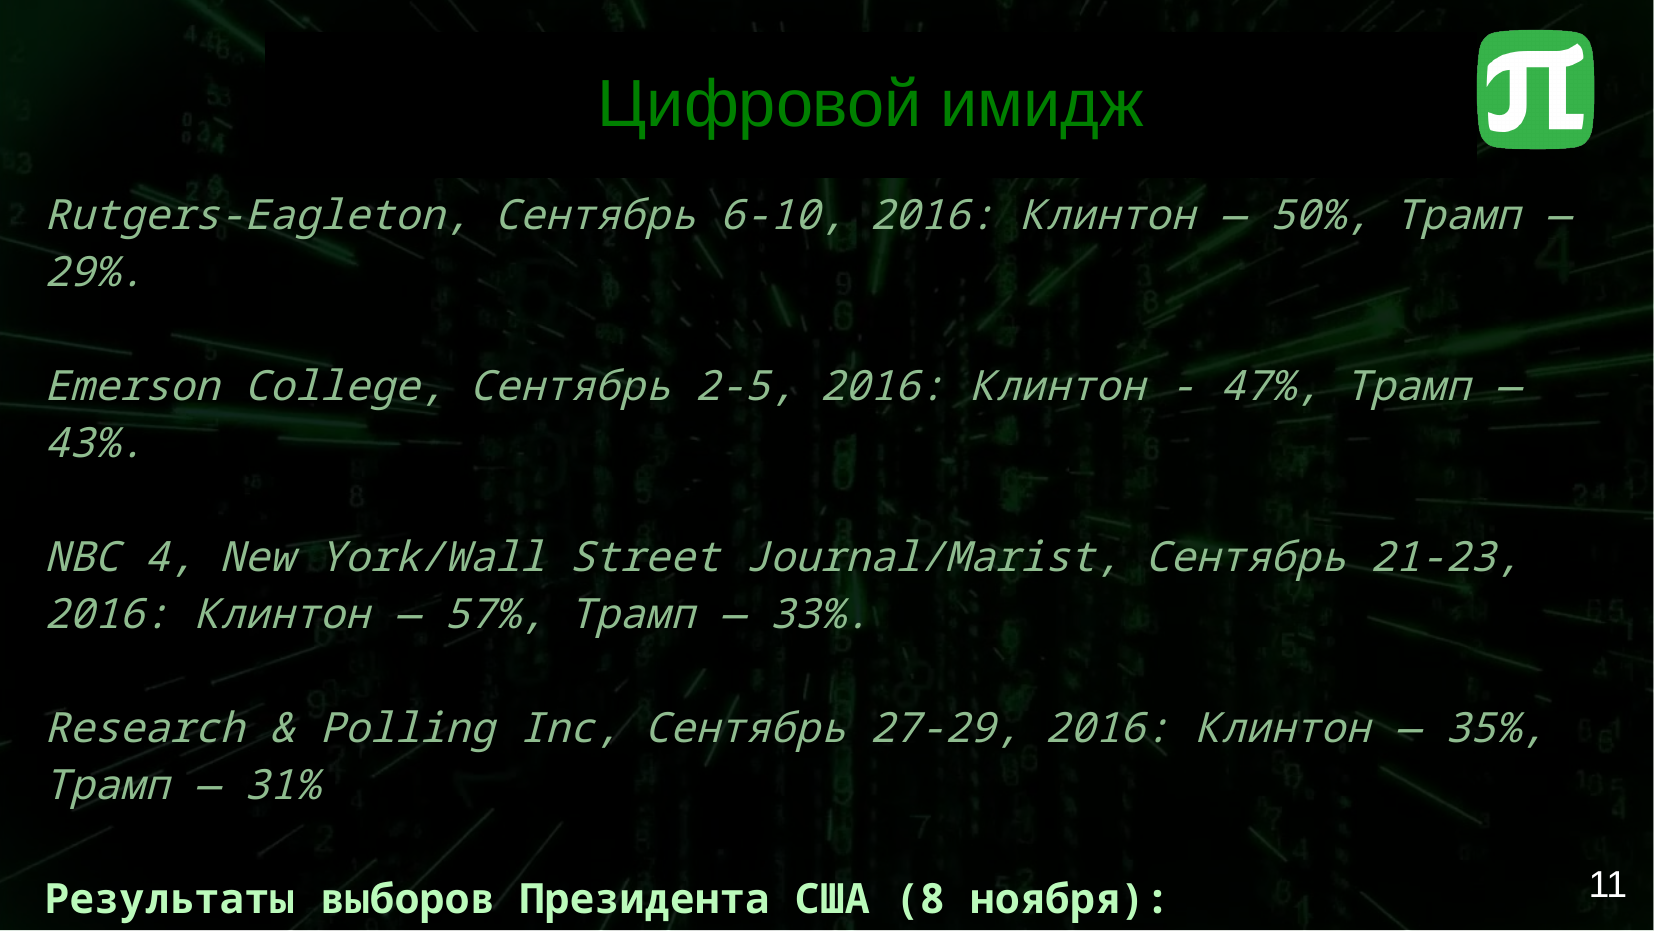

Цифровой имидж
Rutgers-Eagleton, Сентябрь 6-10, 2016: Клинтон — 50%, Трамп — 29%.
Emerson College, Сентябрь 2-5, 2016: Клинтон - 47%, Трамп — 43%.
NBC 4, New York/Wall Street Journal/Marist, Сентябрь 21-23, 2016: Клинтон — 57%, Трамп — 33%.
Research & Polling Inc, Сентябрь 27-29, 2016: Клинтон — 35%, Трамп — 31%
Результаты выборов Президента США (8 ноября):
По числу голосов: Трамп — 62 984 828 (46,09 %), Клинтон — 65 853 514 (48,18 %)
11